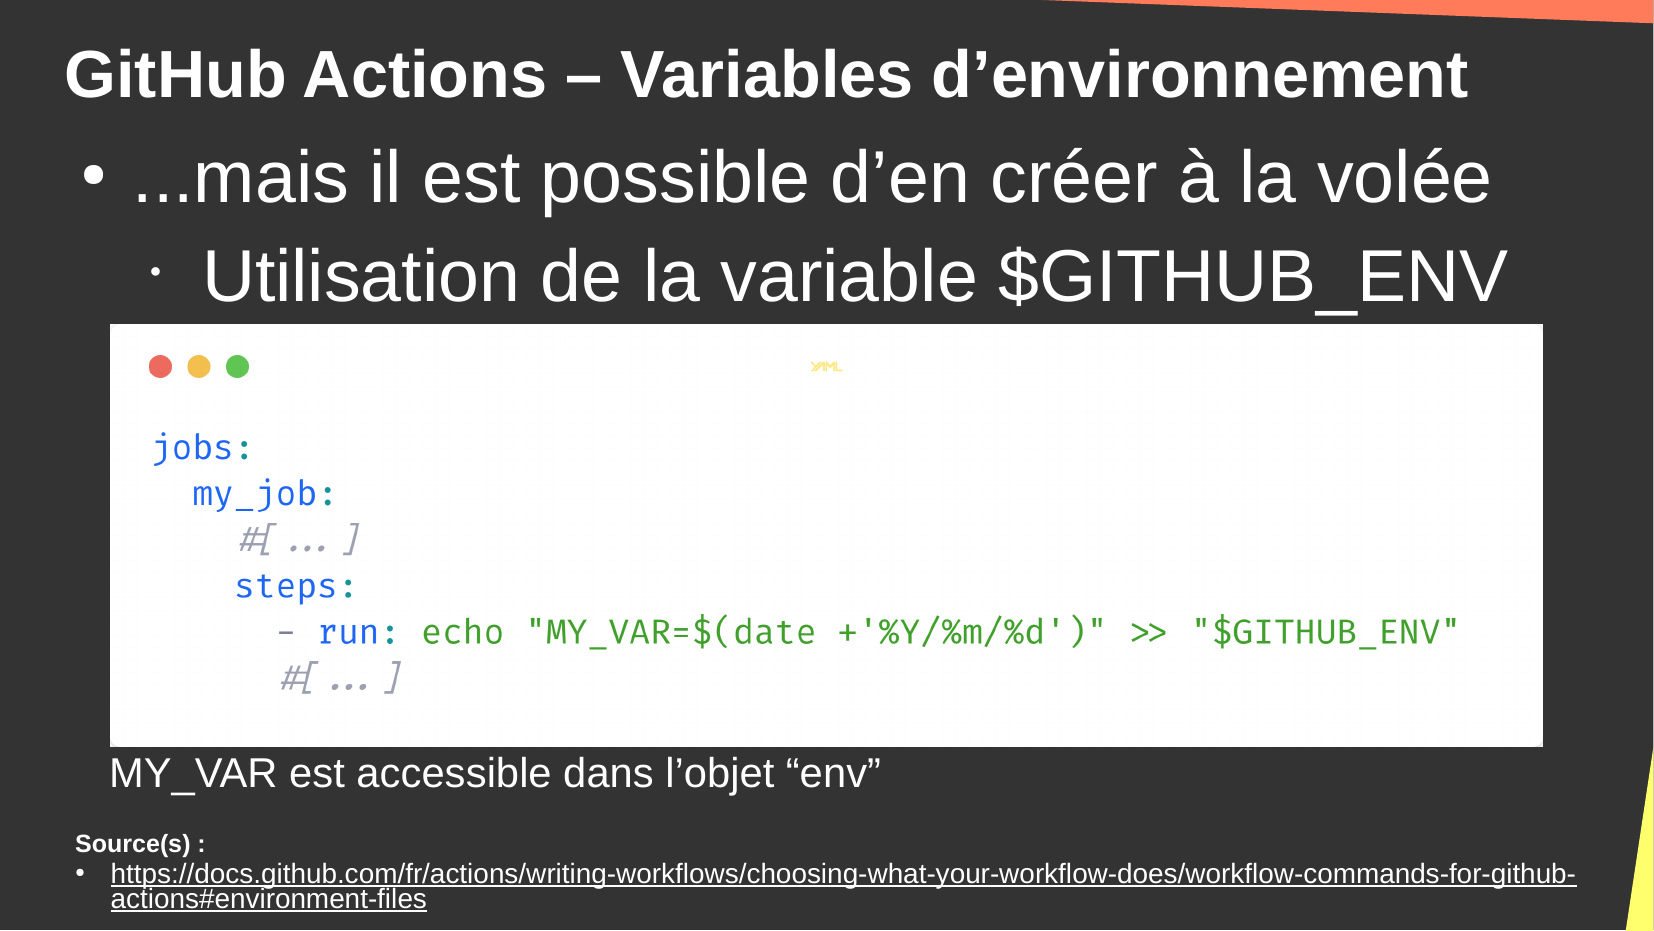

# GitHub Actions – Variables d’environnement
...mais il est possible d’en créer à la volée
Utilisation de la variable $GITHUB_ENV
MY_VAR est accessible dans l’objet “env”
Source(s) :
https://docs.github.com/fr/actions/writing-workflows/choosing-what-your-workflow-does/workflow-commands-for-github-actions#environment-files